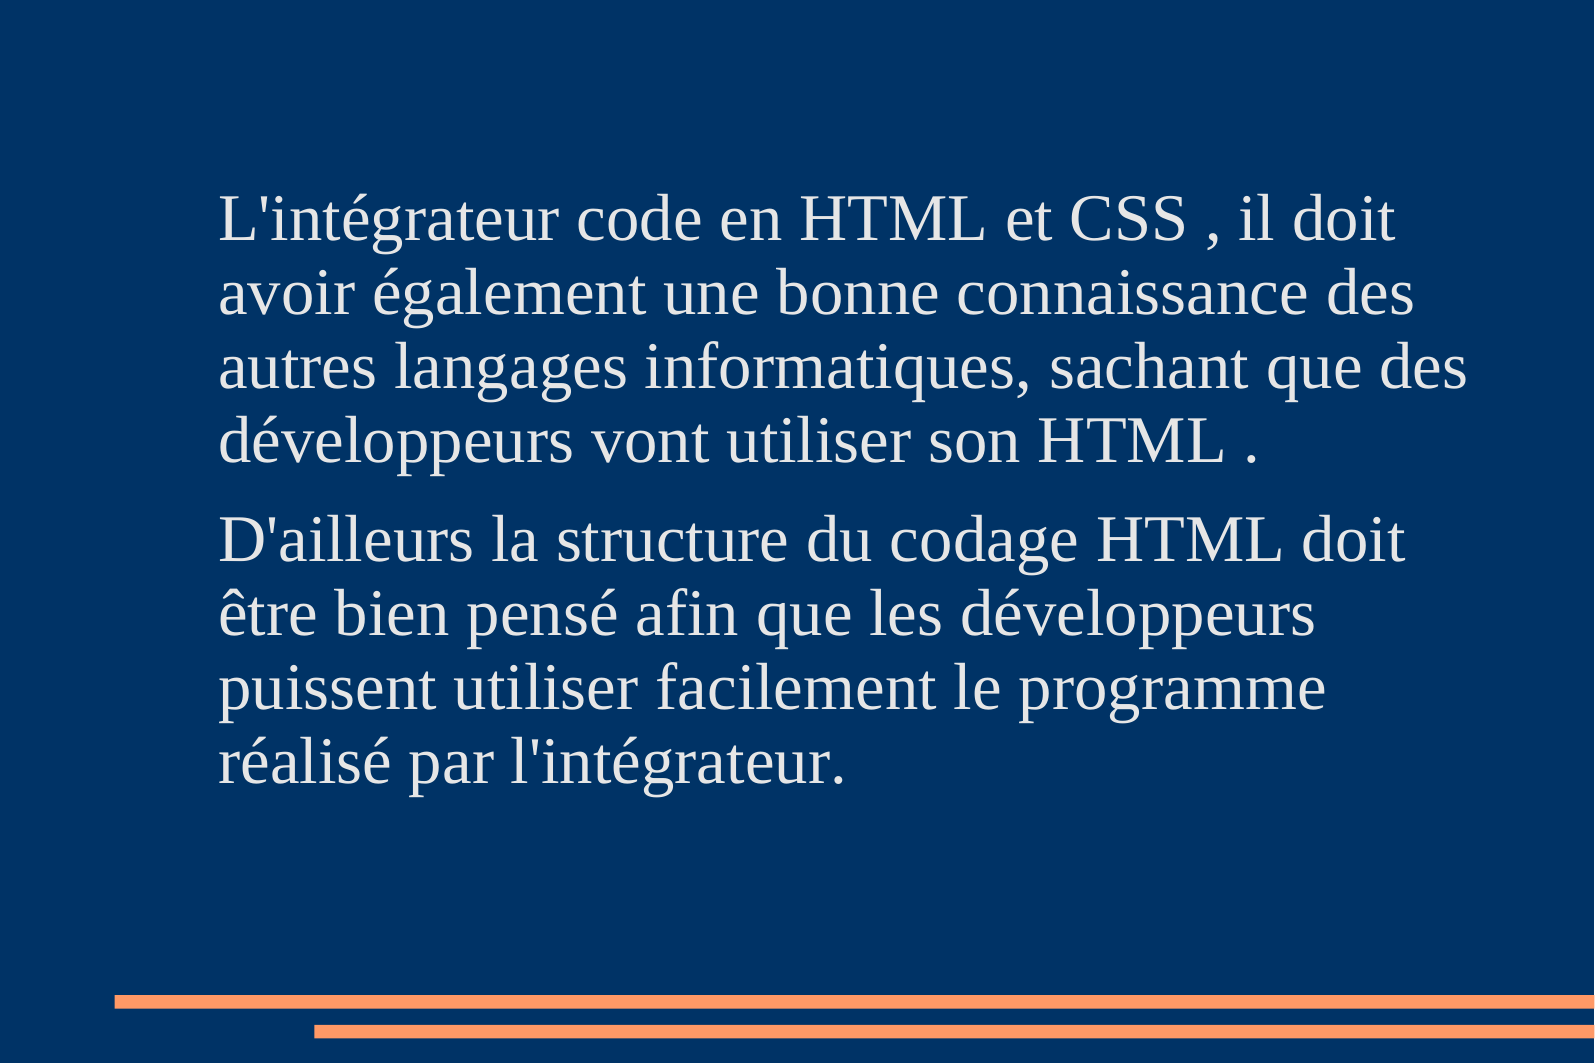

# L'intégrateur code en HTML et CSS , il doit avoir également une bonne connaissance des autres langages informatiques, sachant que des développeurs vont utiliser son HTML .
D'ailleurs la structure du codage HTML doit être bien pensé afin que les développeurs puissent utiliser facilement le programme réalisé par l'intégrateur.